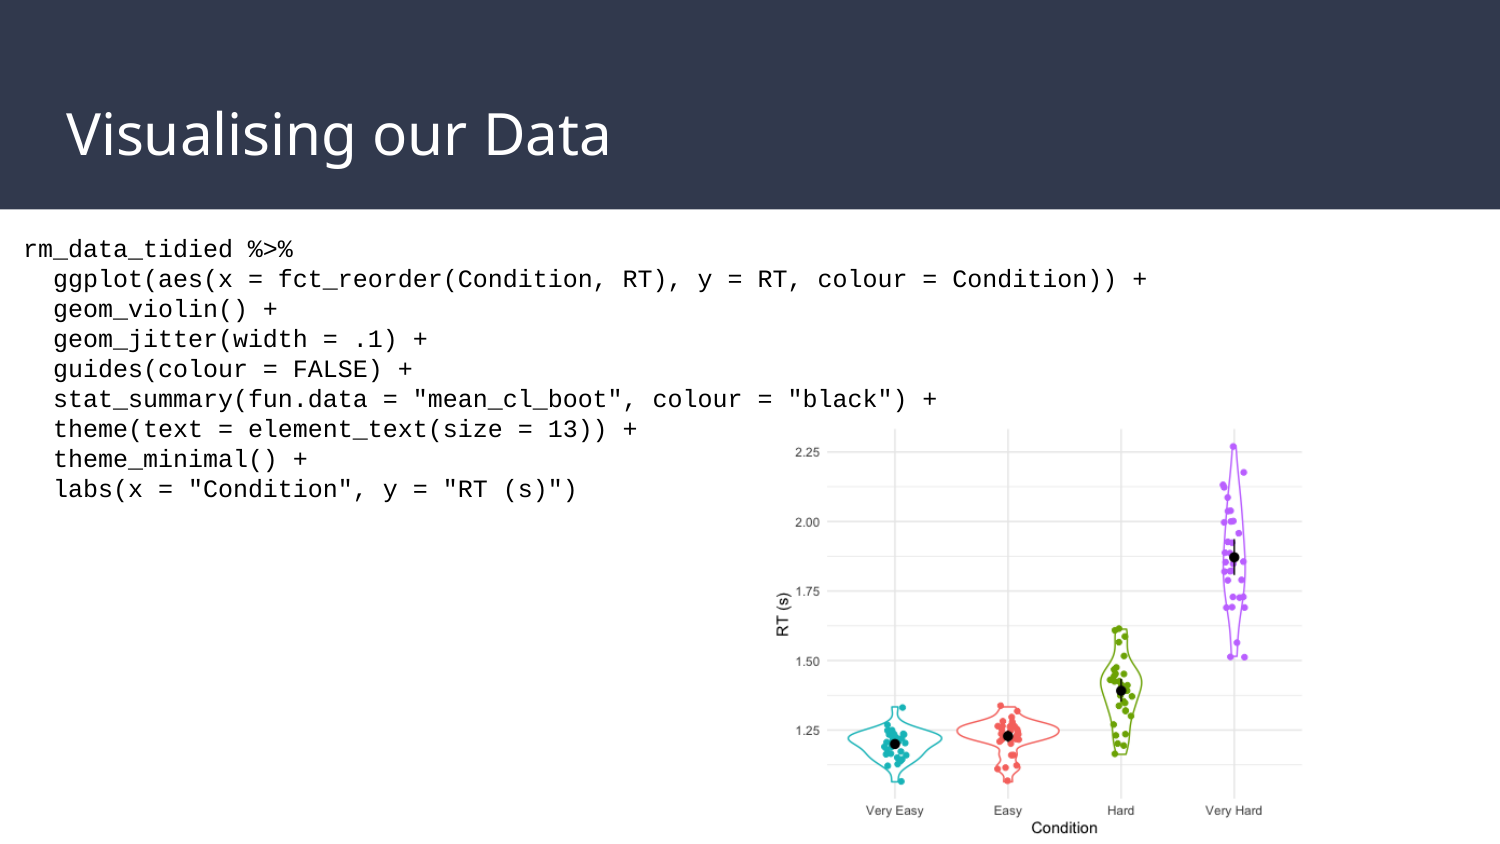

# Visualising our Data
rm_data_tidied %>%
 ggplot(aes(x = fct_reorder(Condition, RT), y = RT, colour = Condition)) +
 geom_violin() +
 geom_jitter(width = .1) +
 guides(colour = FALSE) +
 stat_summary(fun.data = "mean_cl_boot", colour = "black") +
 theme(text = element_text(size = 13)) +
 theme_minimal() +
 labs(x = "Condition", y = "RT (s)")